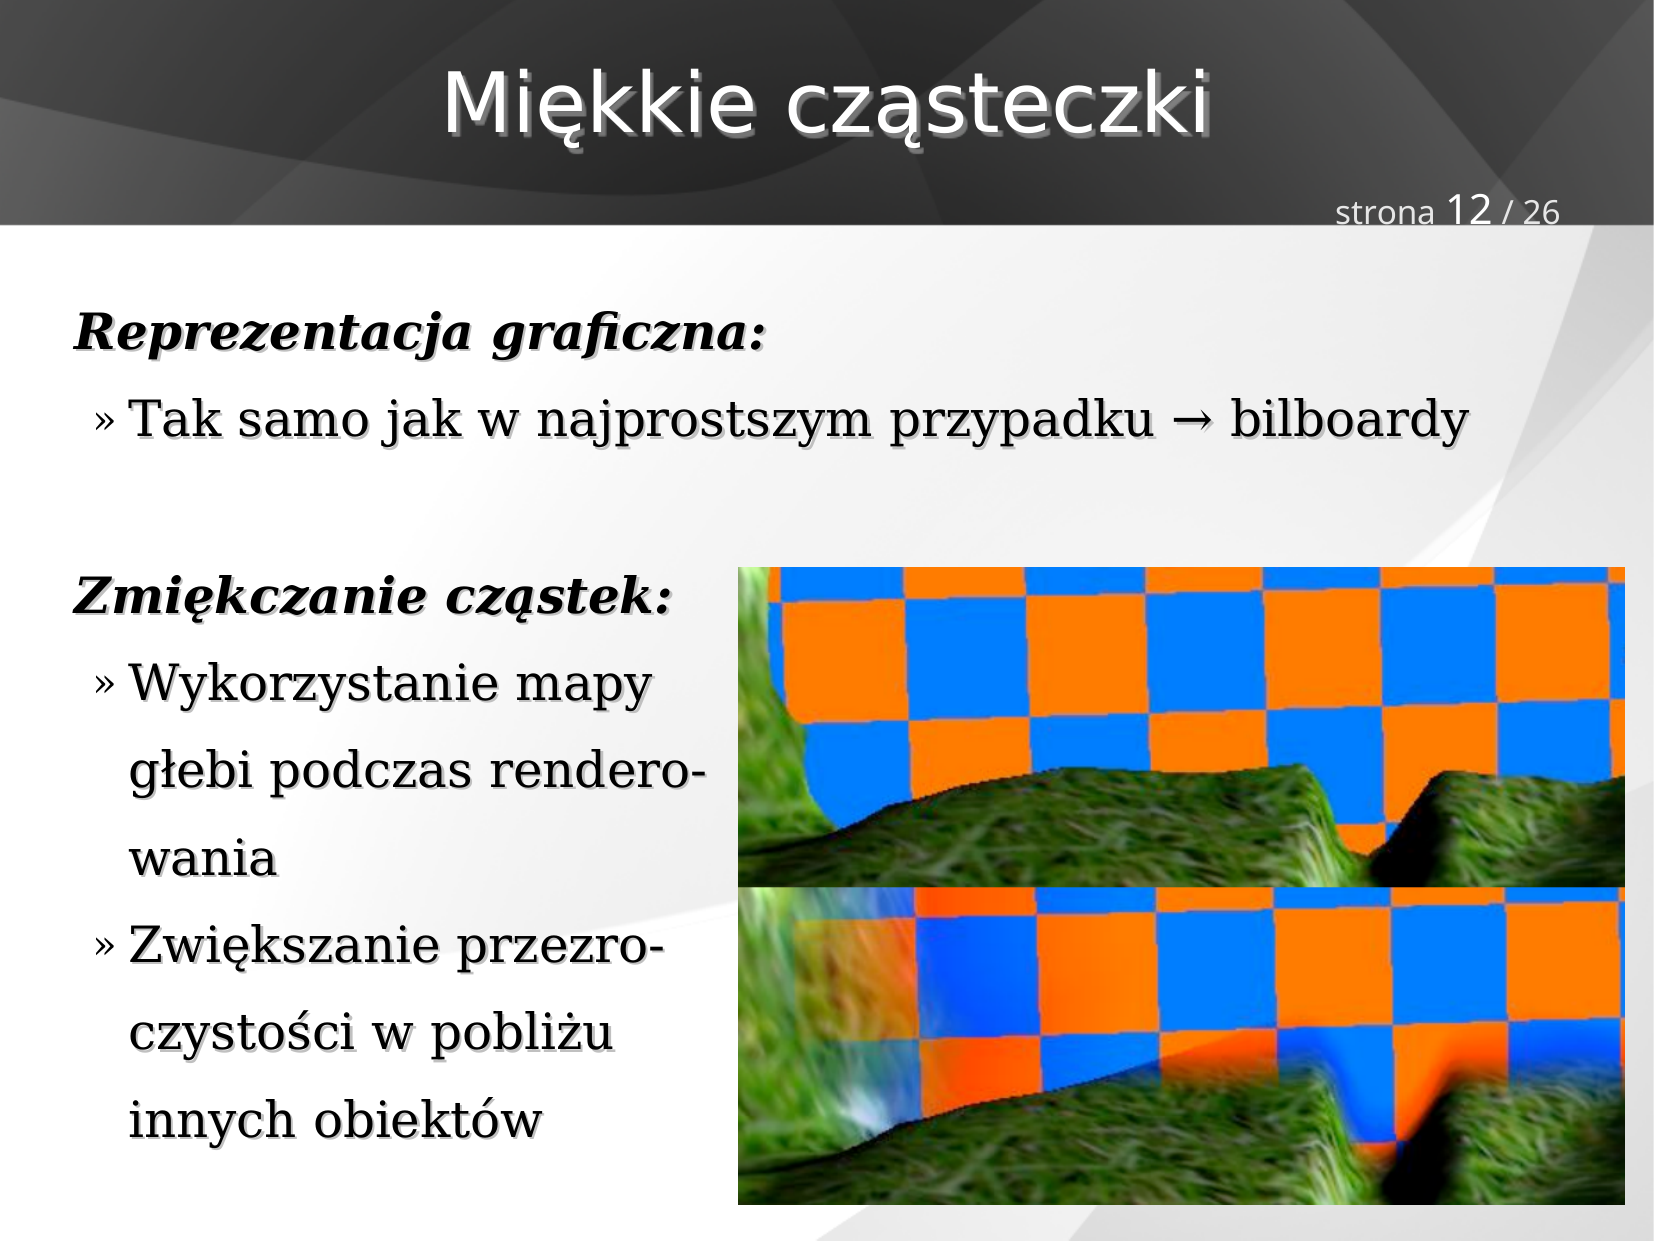

# Miękkie cząsteczki
strona / 26
Reprezentacja graficzna:
Tak samo jak w najprostszym przypadku → bilboardy
Zmiękczanie cząstek:
Wykorzystanie mapy
głebi podczas rendero-
wania
Zwiększanie przezro-
czystości w pobliżu
innych obiektów